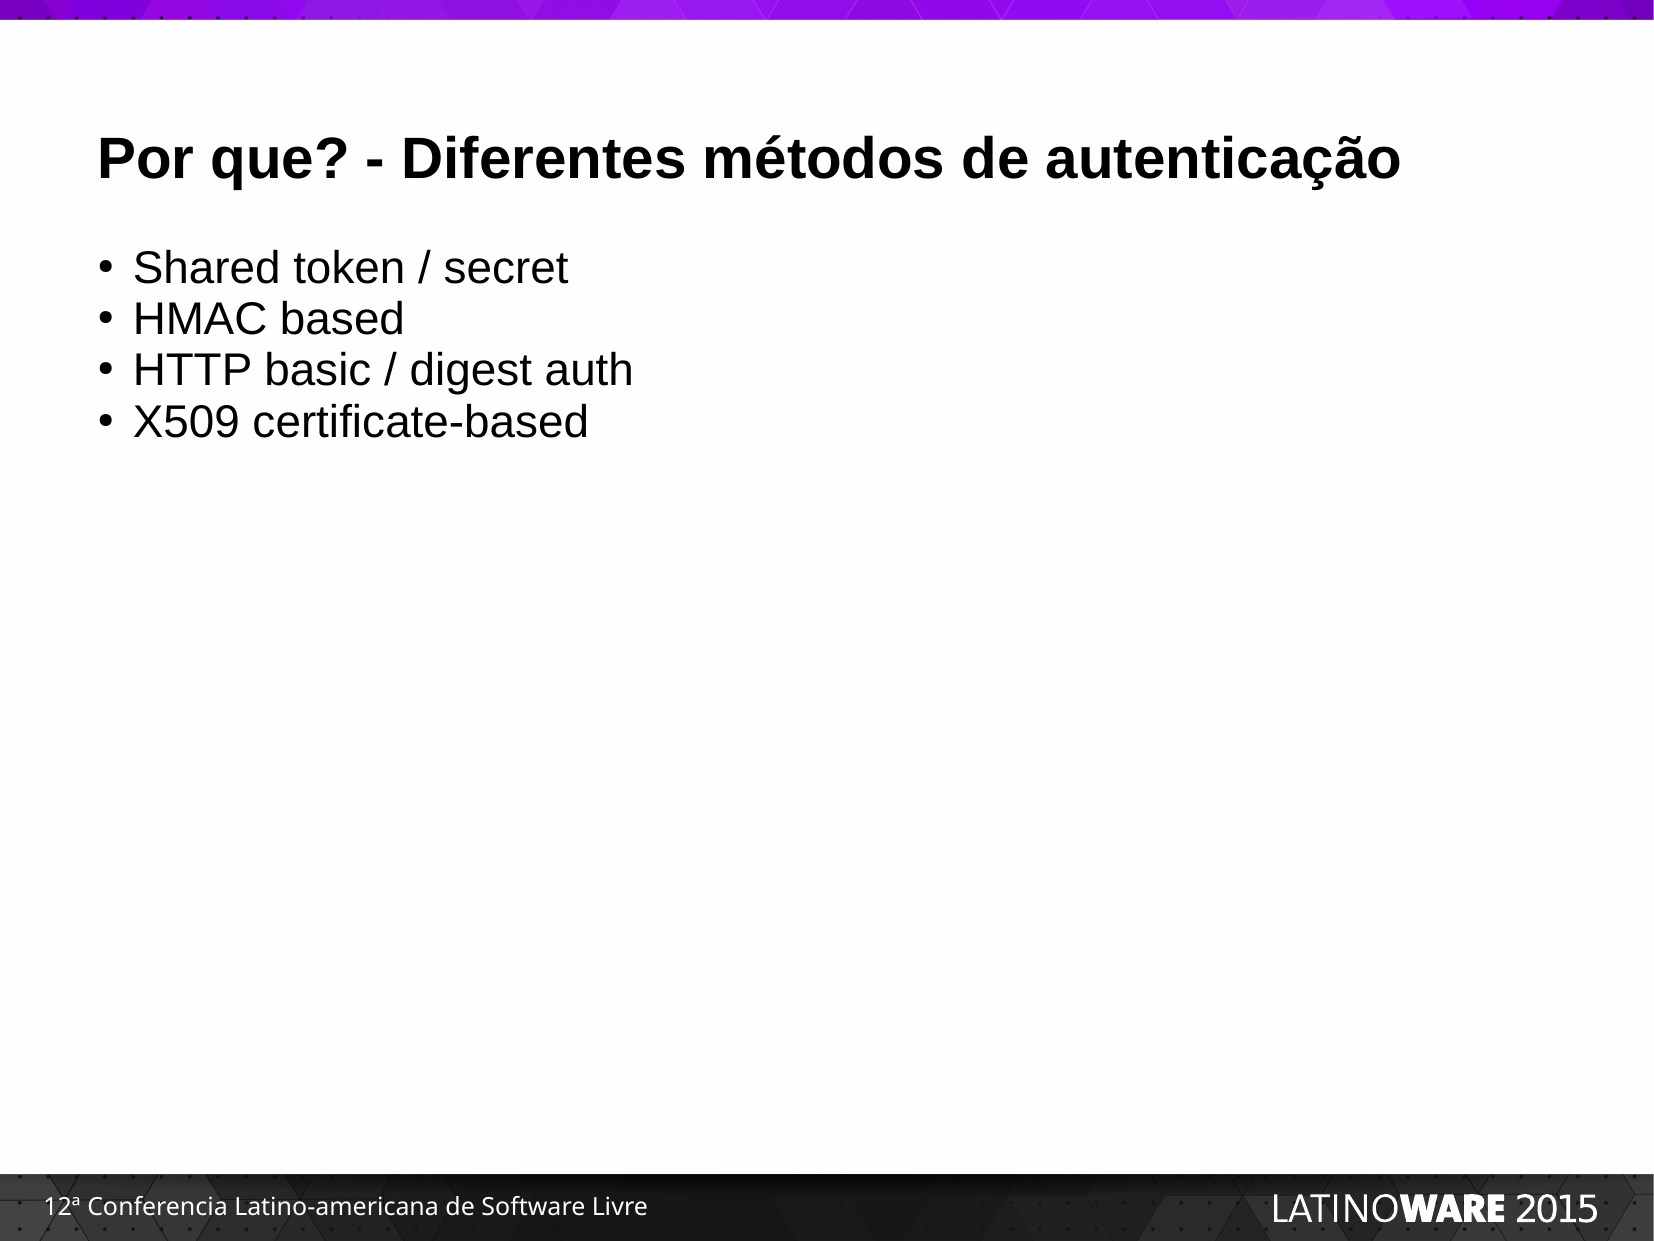

Por que? - Diferentes métodos de autenticação
Shared token / secret
HMAC based
HTTP basic / digest auth
X509 certificate-based
12ª Conferencia Latino-americana de Software Livre